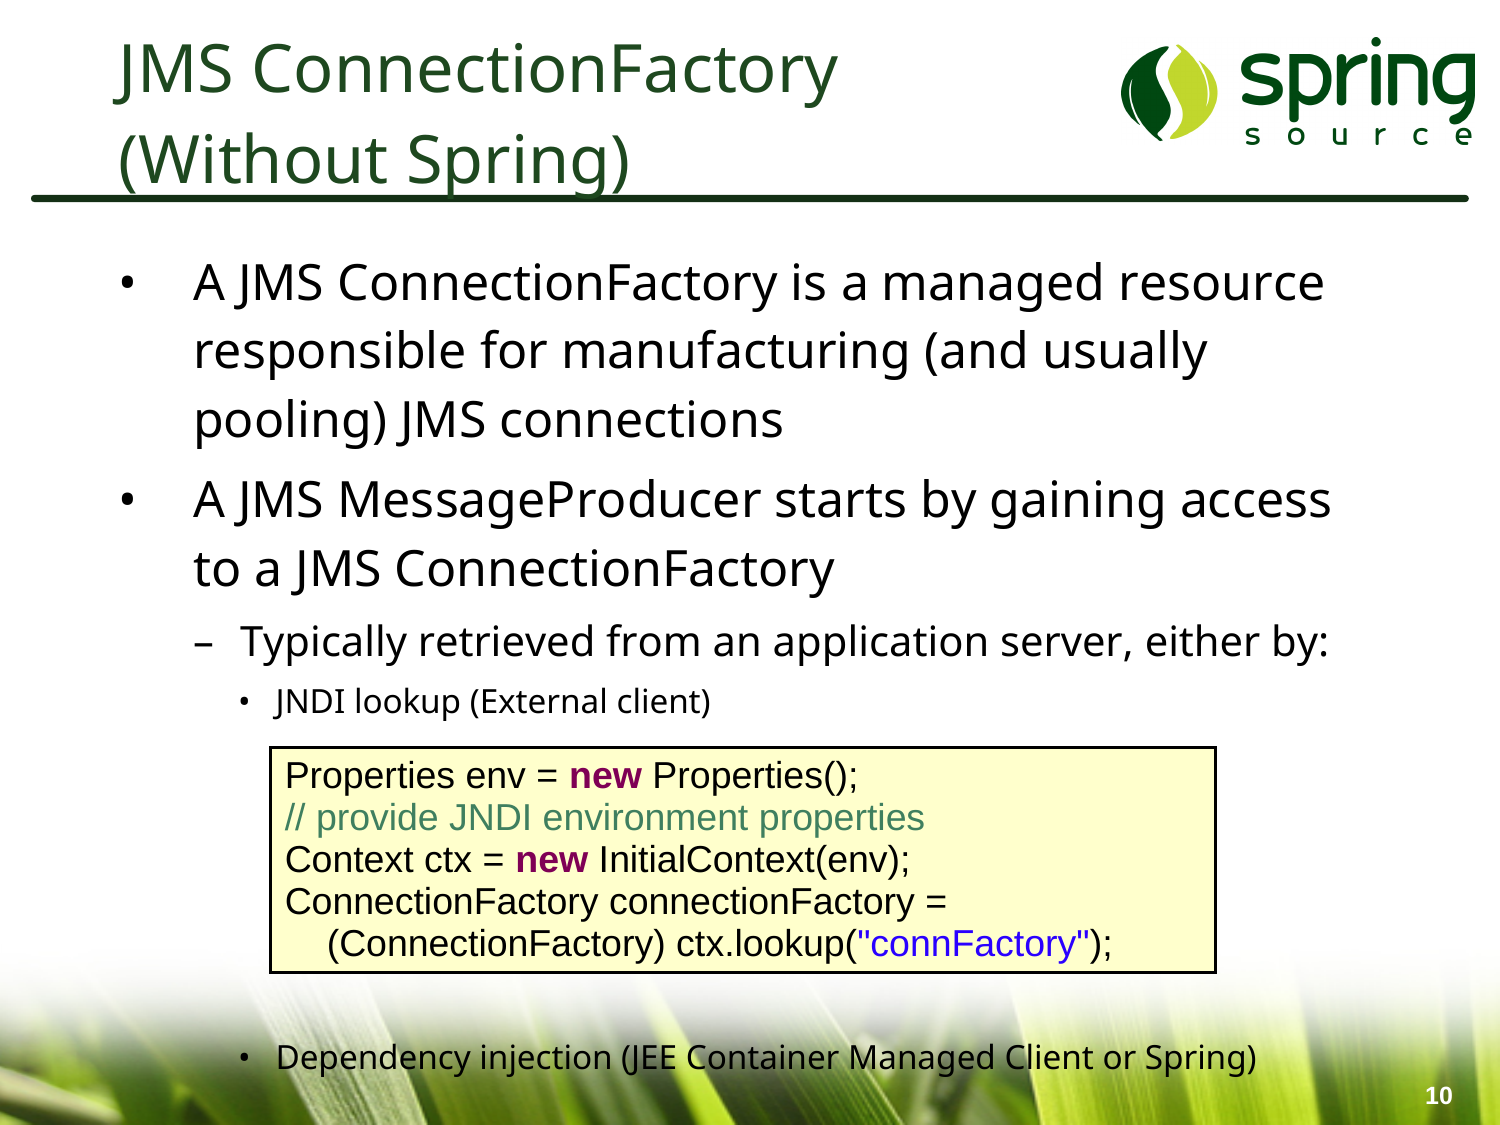

# JMS ConnectionFactory (Without Spring)
A JMS ConnectionFactory is a managed resource responsible for manufacturing (and usually pooling) JMS connections
A JMS MessageProducer starts by gaining access to a JMS ConnectionFactory
Typically retrieved from an application server, either by:
JNDI lookup (External client)
Dependency injection (JEE Container Managed Client or Spring)
Properties env = new Properties();
// provide JNDI environment properties
Context ctx = new InitialContext(env);
ConnectionFactory connectionFactory =
 (ConnectionFactory) ctx.lookup("connFactory");